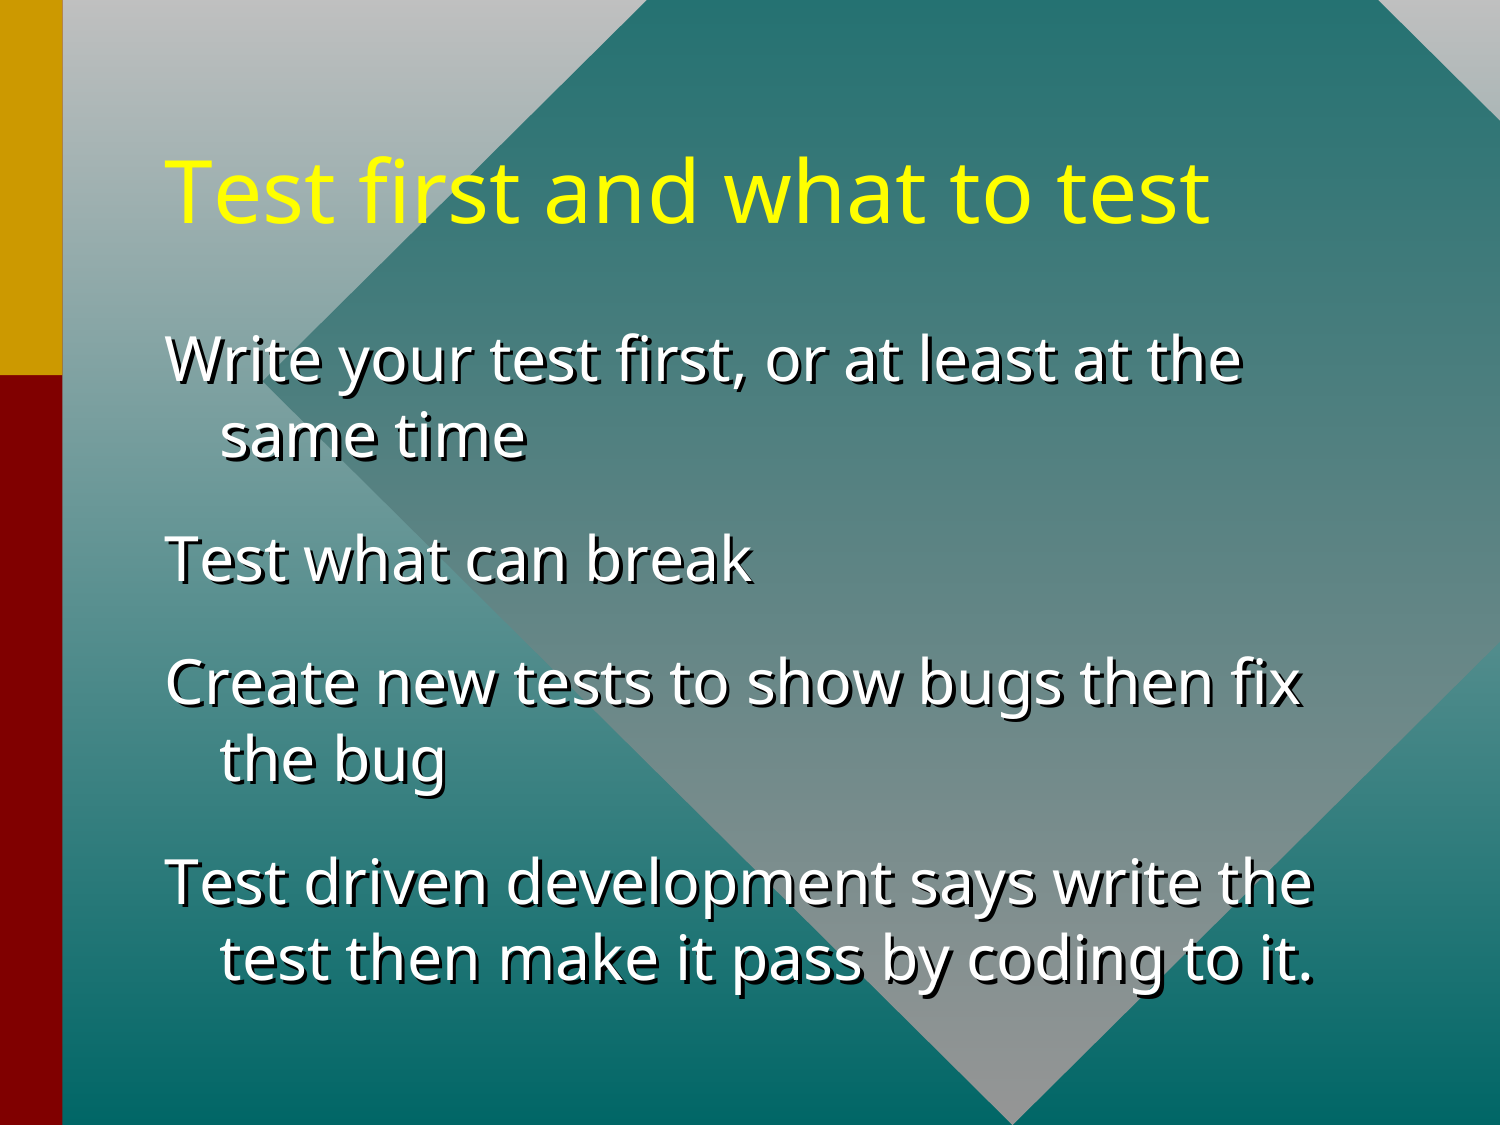

# Test first and what to test
Write your test first, or at least at the same time
Test what can break
Create new tests to show bugs then fix the bug
Test driven development says write the test then make it pass by coding to it.